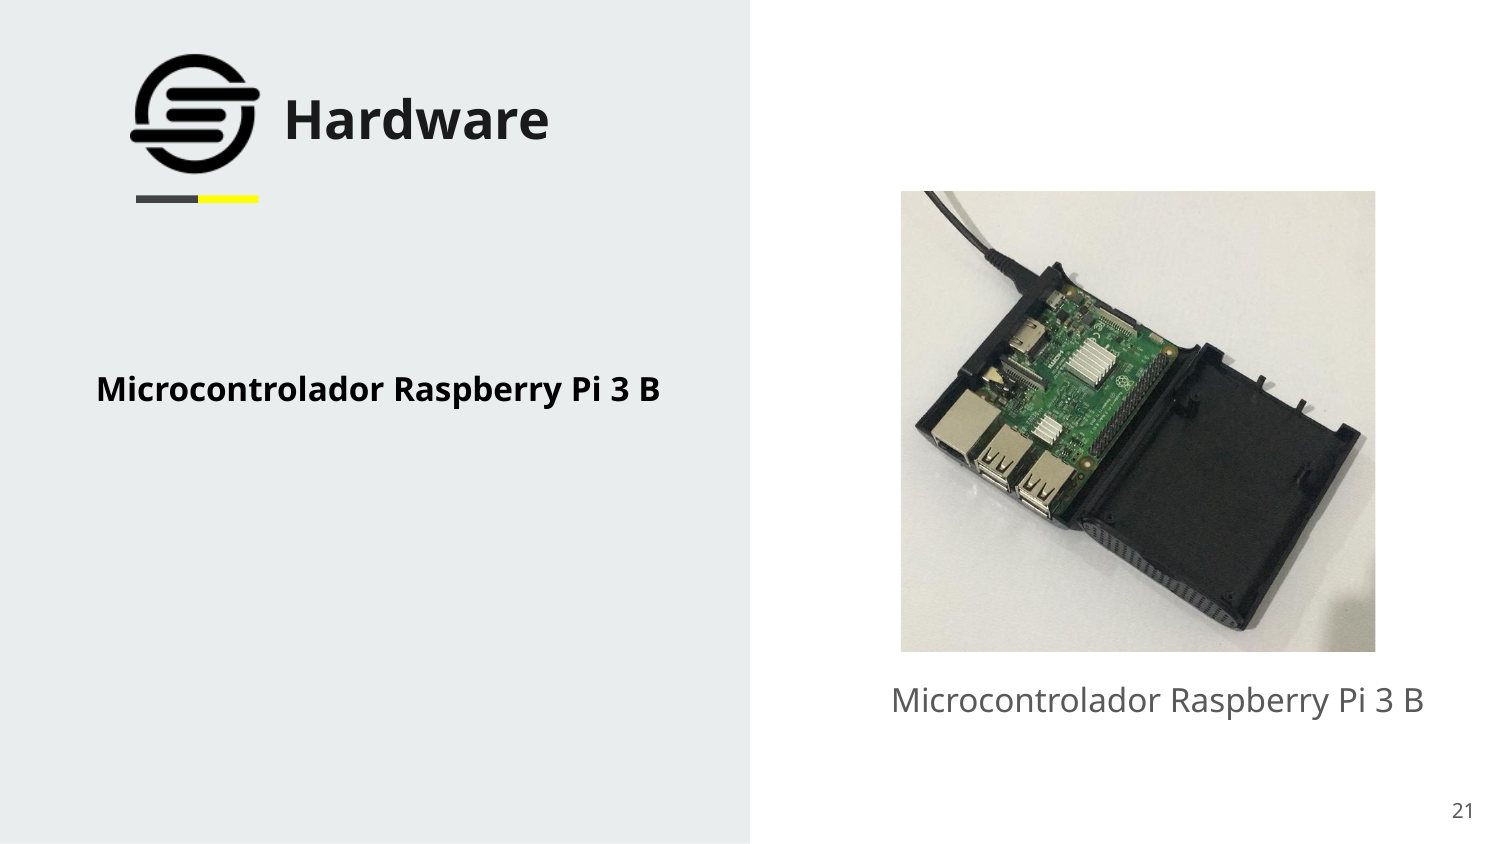

Hardware
# Microcontrolador Raspberry Pi 3 B
Microcontrolador Raspberry Pi 3 B